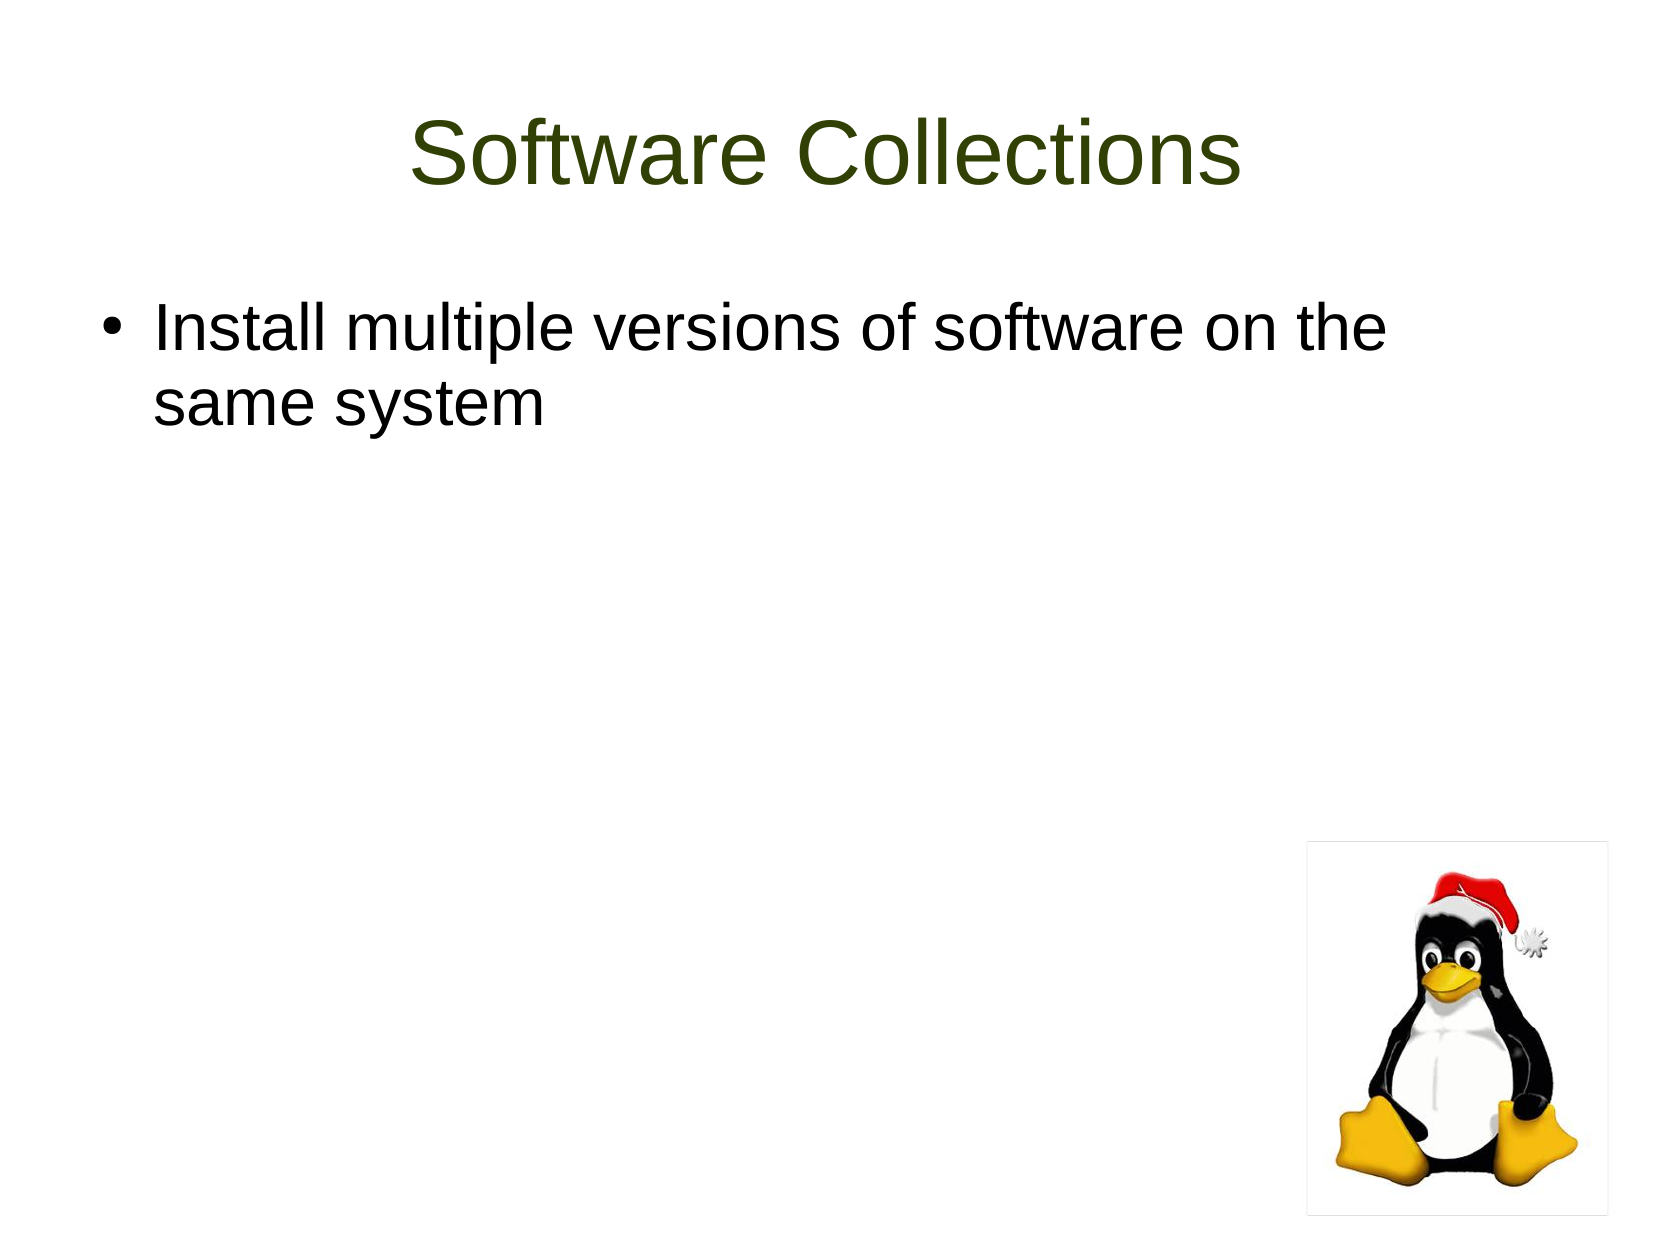

# Software Collections
Install multiple versions of software on the same system